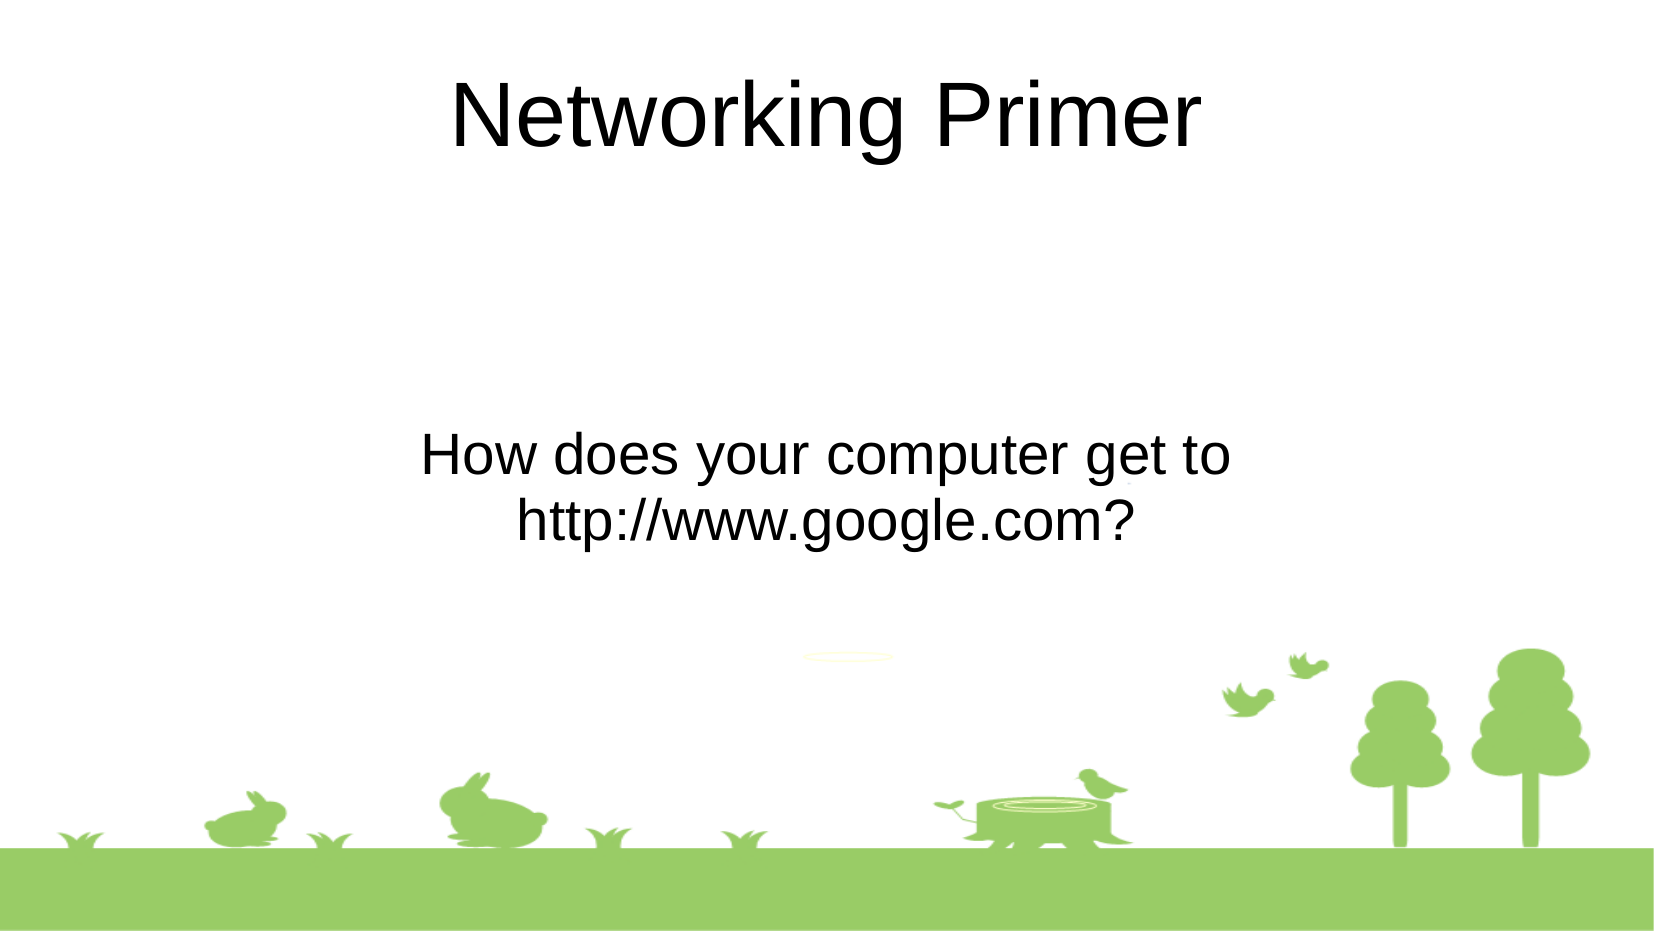

# Networking Primer
How does your computer get to
http://www.google.com?